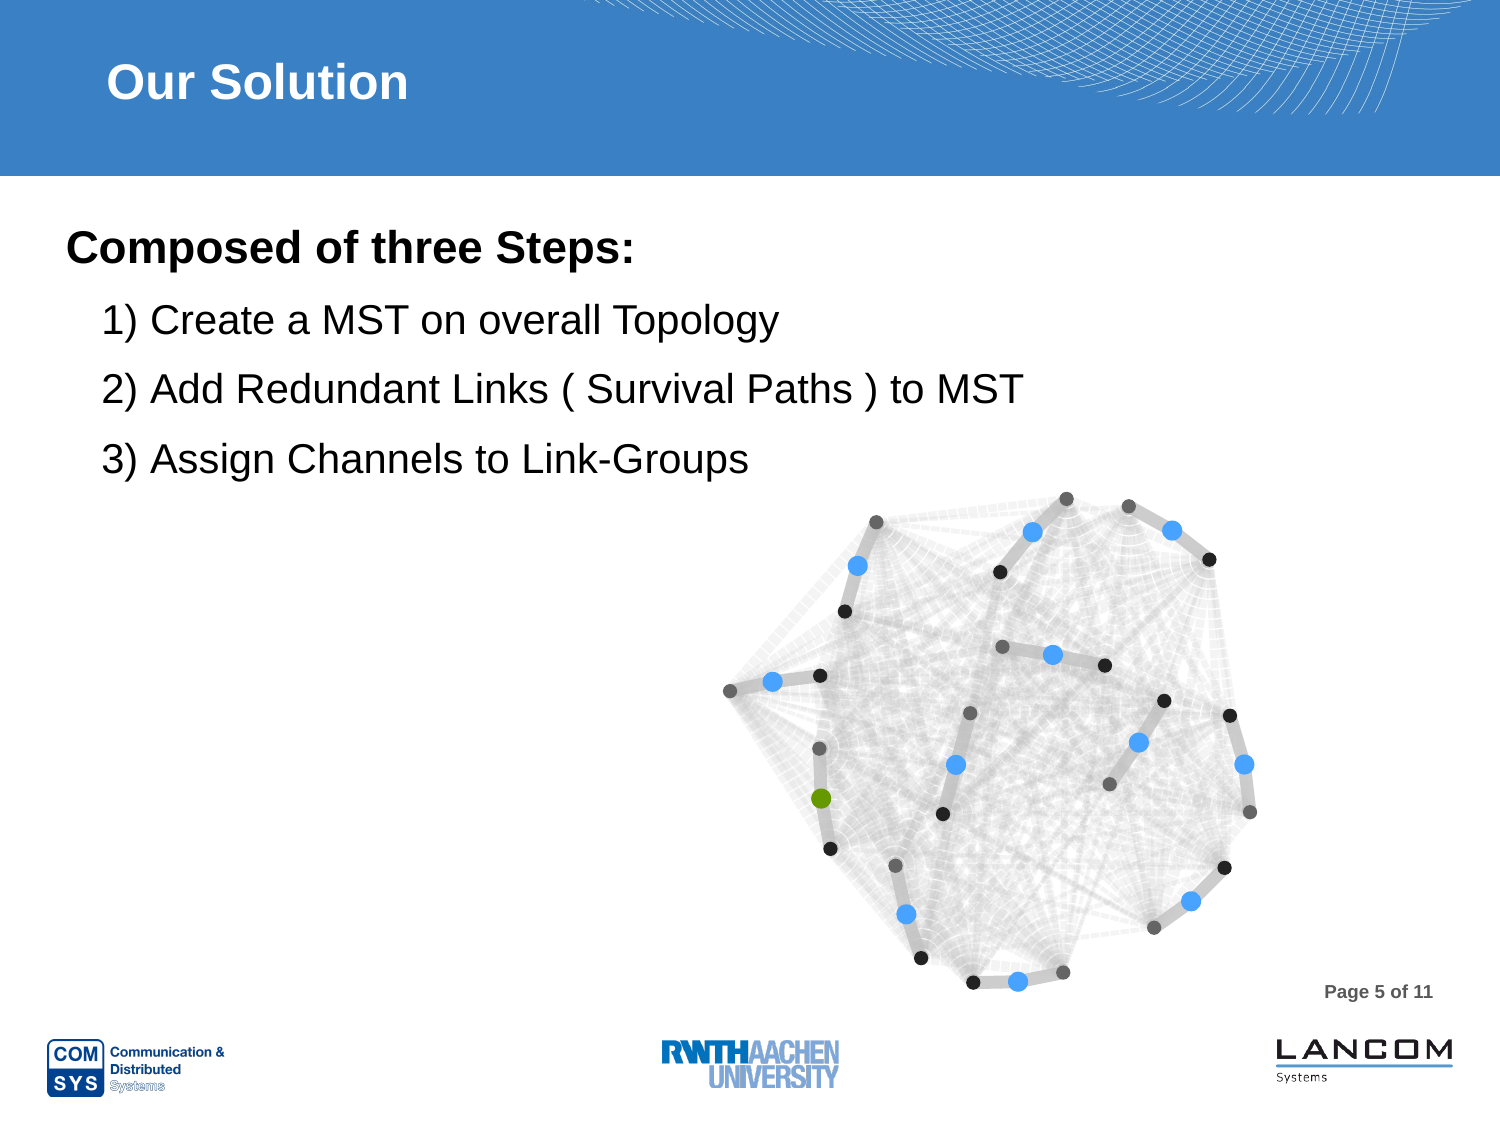

# Our Solution
Composed of three Steps:
 Create a MST on overall Topology
 Add Redundant Links ( Survival Paths ) to MST
 Assign Channels to Link-Groups